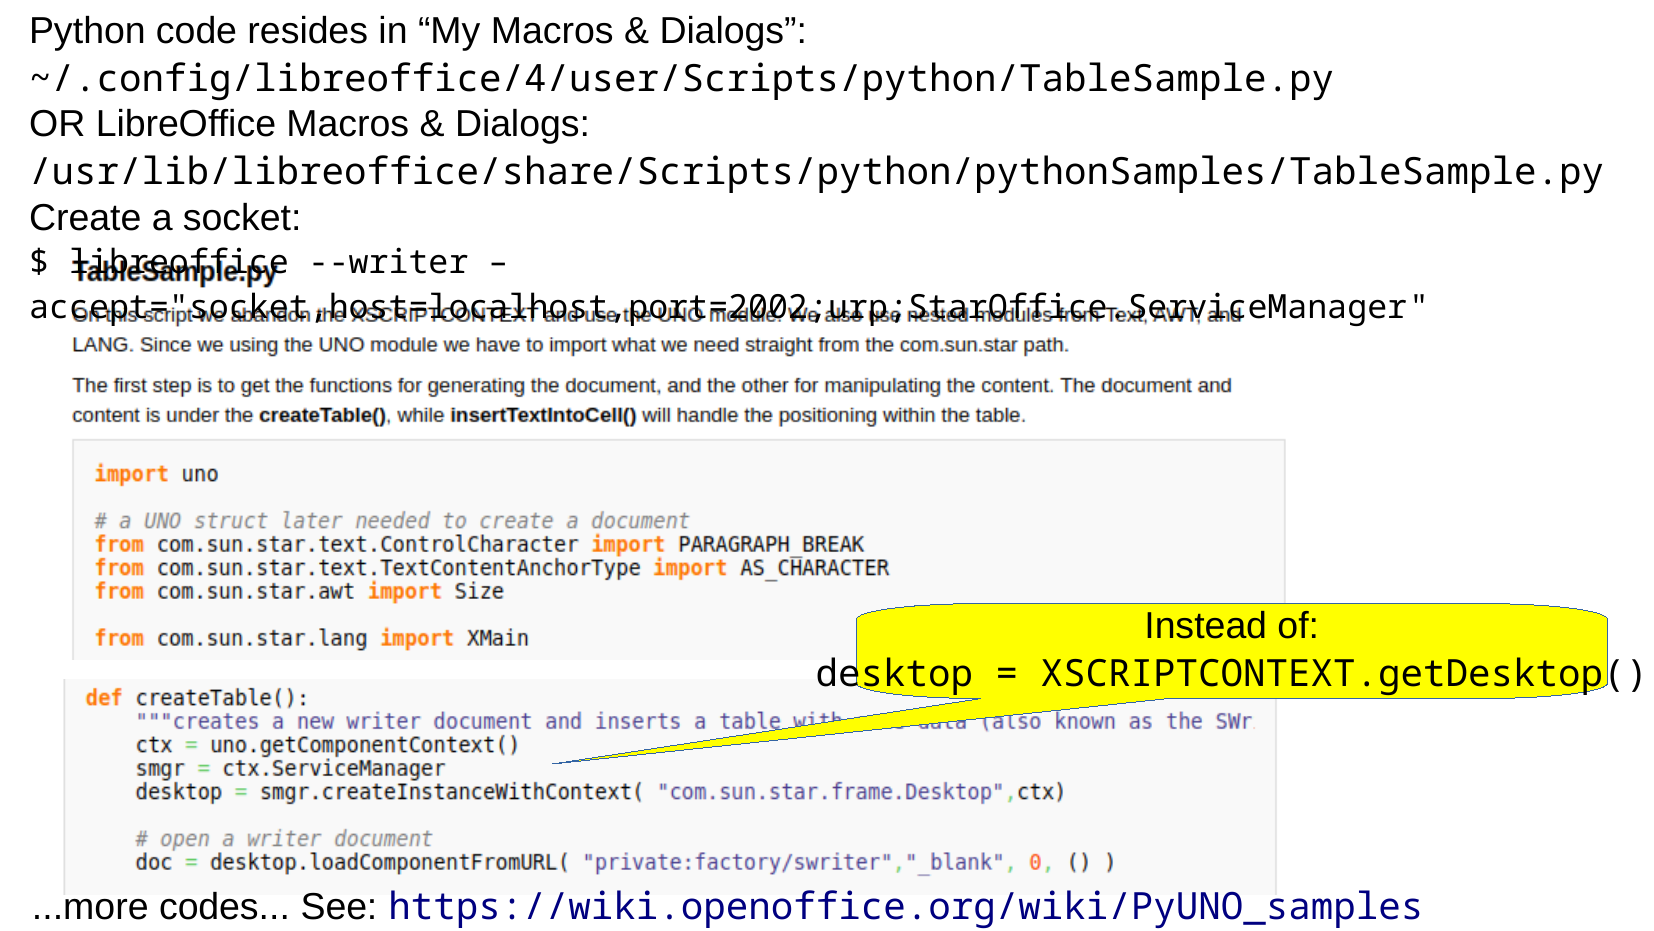

Python code resides in “My Macros & Dialogs”: ~/.config/libreoffice/4/user/Scripts/python/TableSample.py
OR LibreOffice Macros & Dialogs:
/usr/lib/libreoffice/share/Scripts/python/pythonSamples/TableSample.py
Create a socket:
$ libreoffice --writer –accept="socket,host=localhost,port=2002;urp;StarOffice.ServiceManager"
Instead of:
desktop = XSCRIPTCONTEXT.getDesktop()
...more codes... See: https://wiki.openoffice.org/wiki/PyUNO_samples